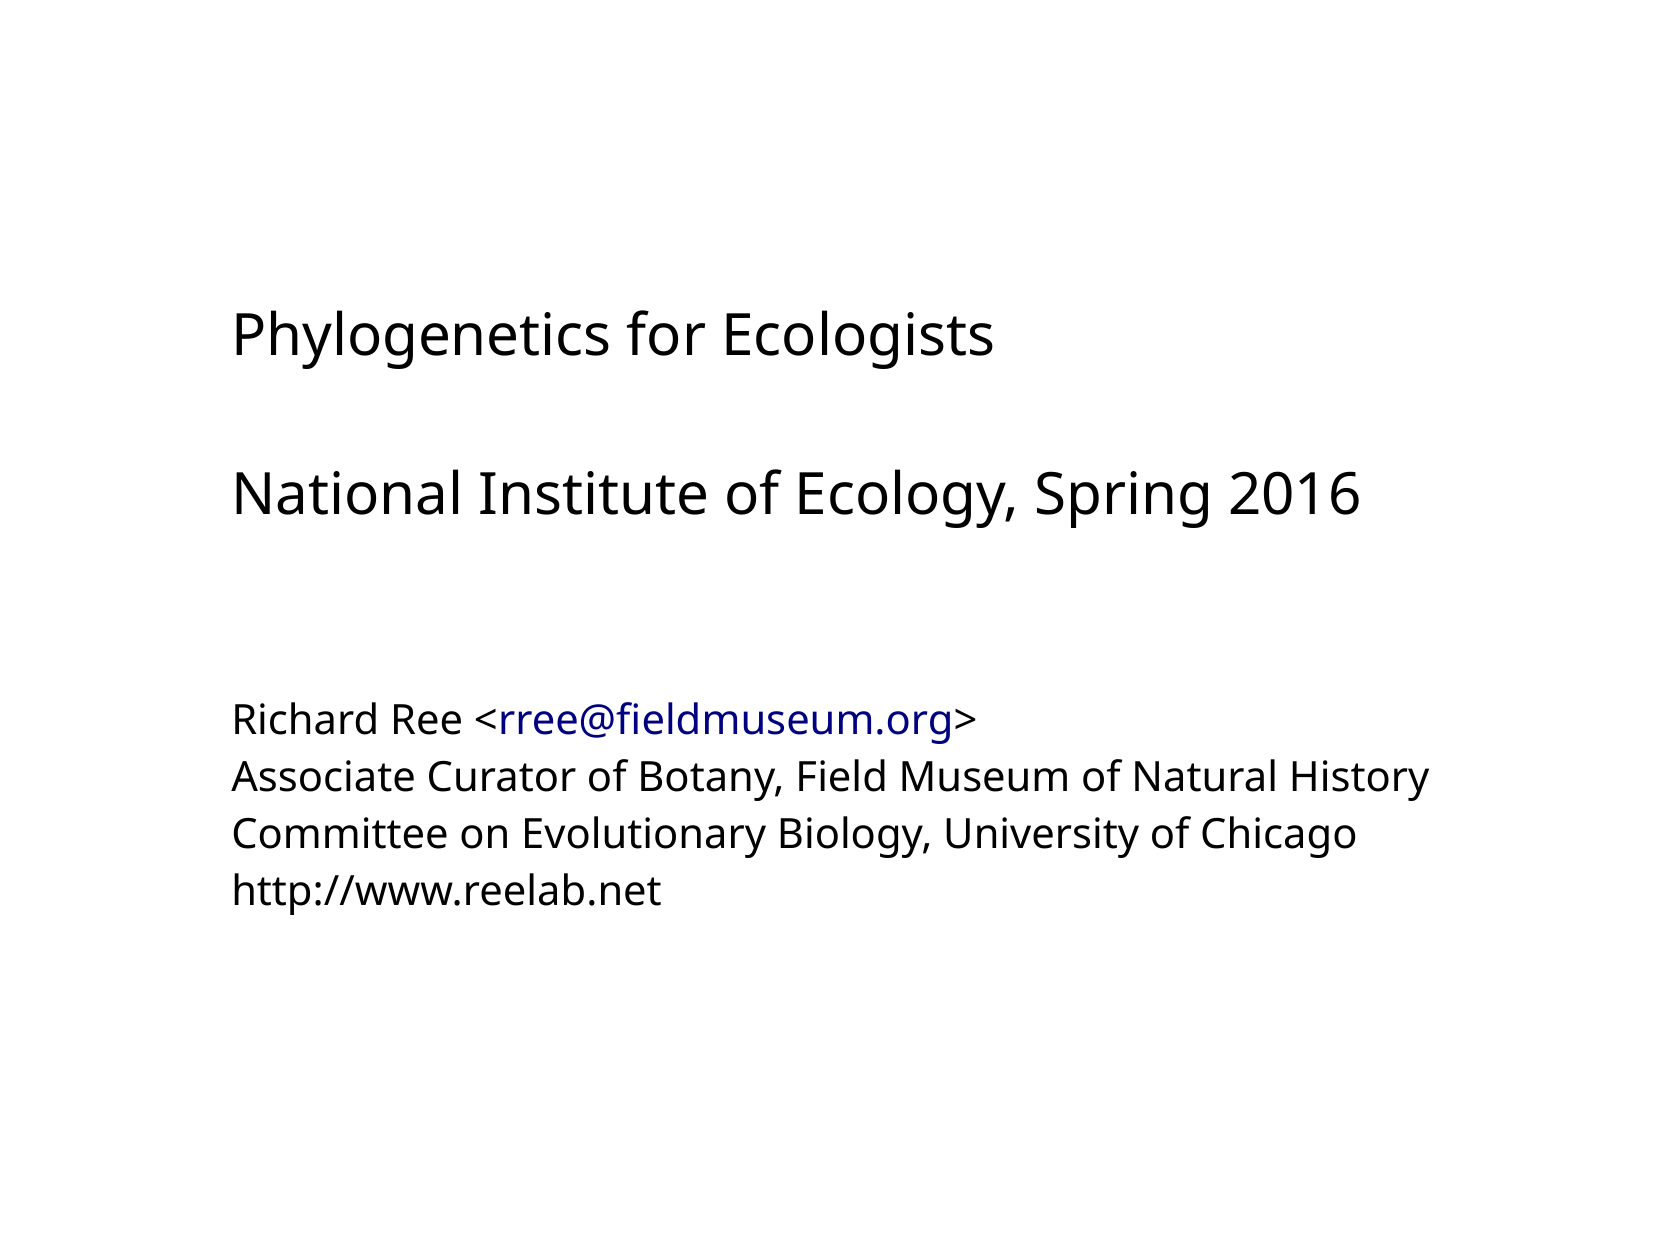

# Phylogenetics for Ecologists National Institute of Ecology, Spring 2016 Richard Ree <rree@fieldmuseum.org> Associate Curator of Botany, Field Museum of Natural History Committee on Evolutionary Biology, University of Chicago http://www.reelab.net